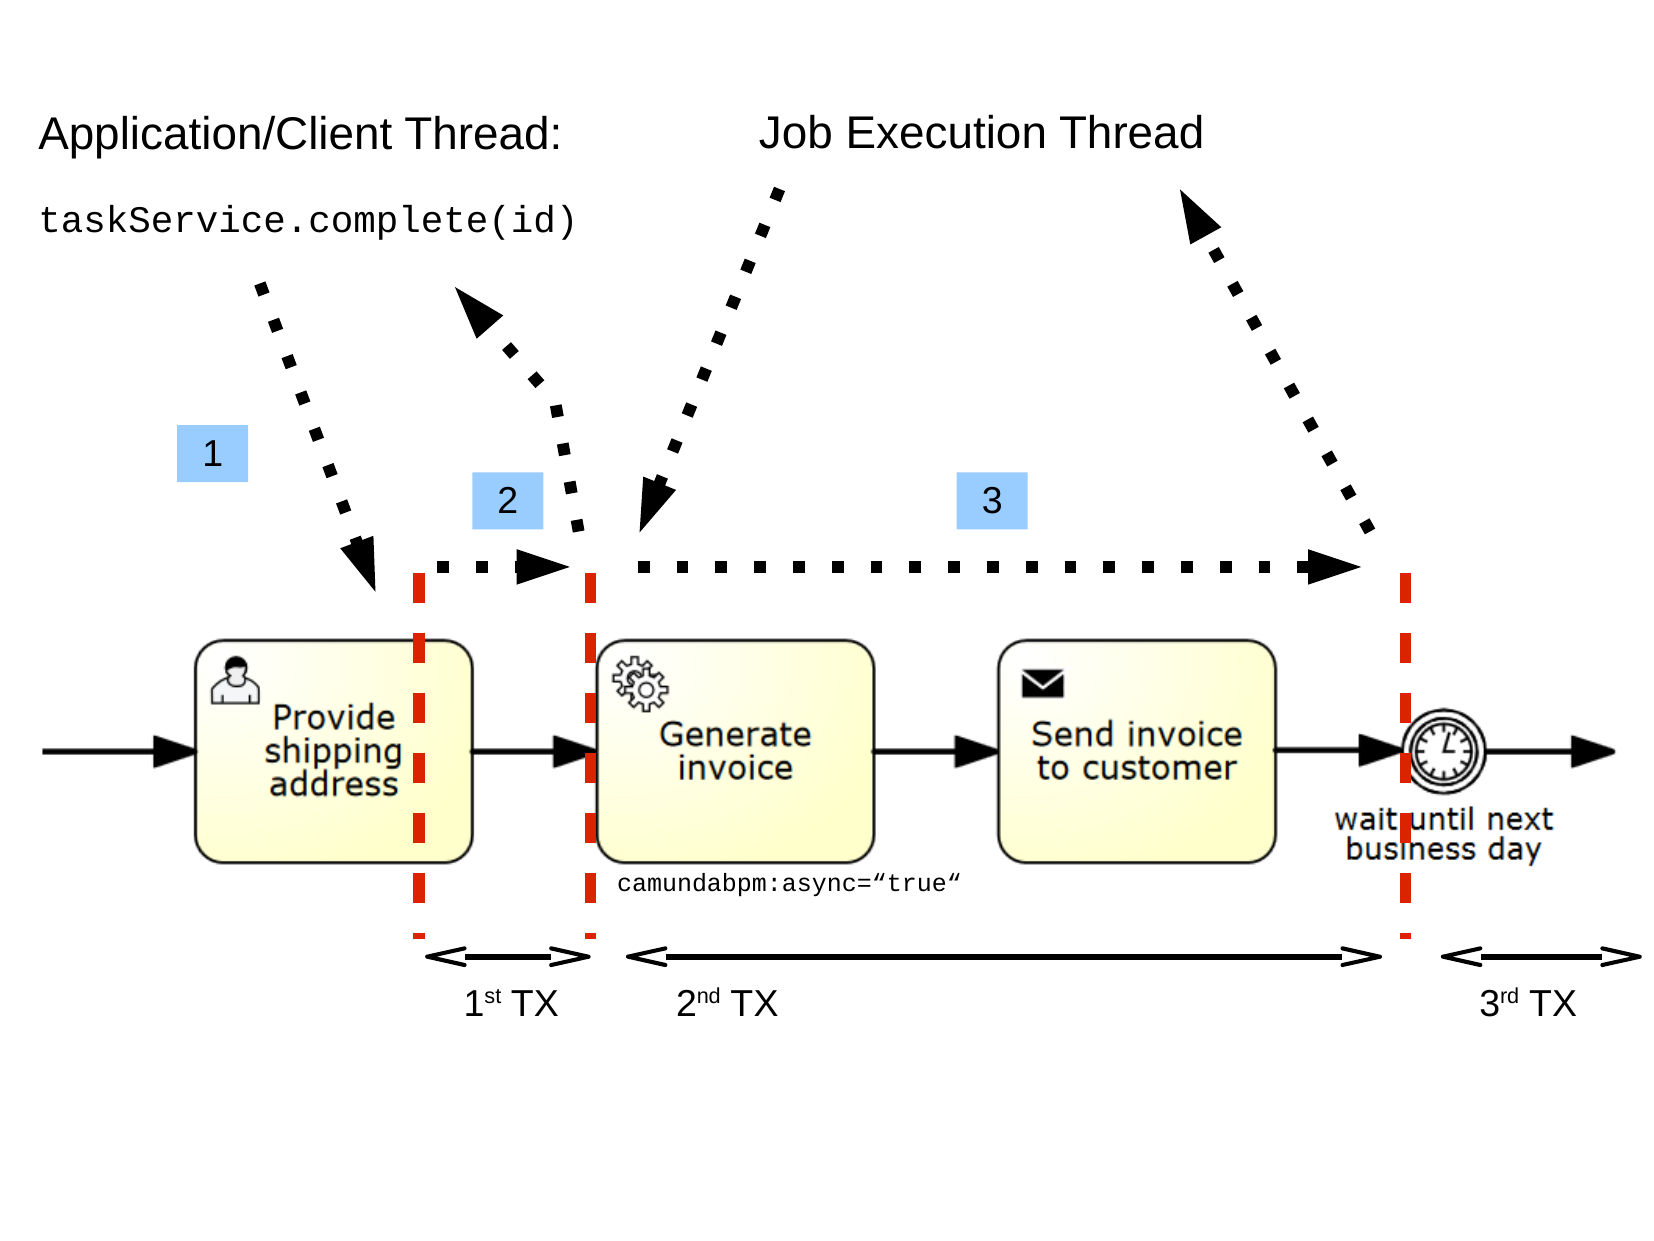

Job Execution Thread
Application/Client Thread:
taskService.complete(id)
1
2
3
camundabpm:async=“true“
1st TX
2nd TX
3rd TX